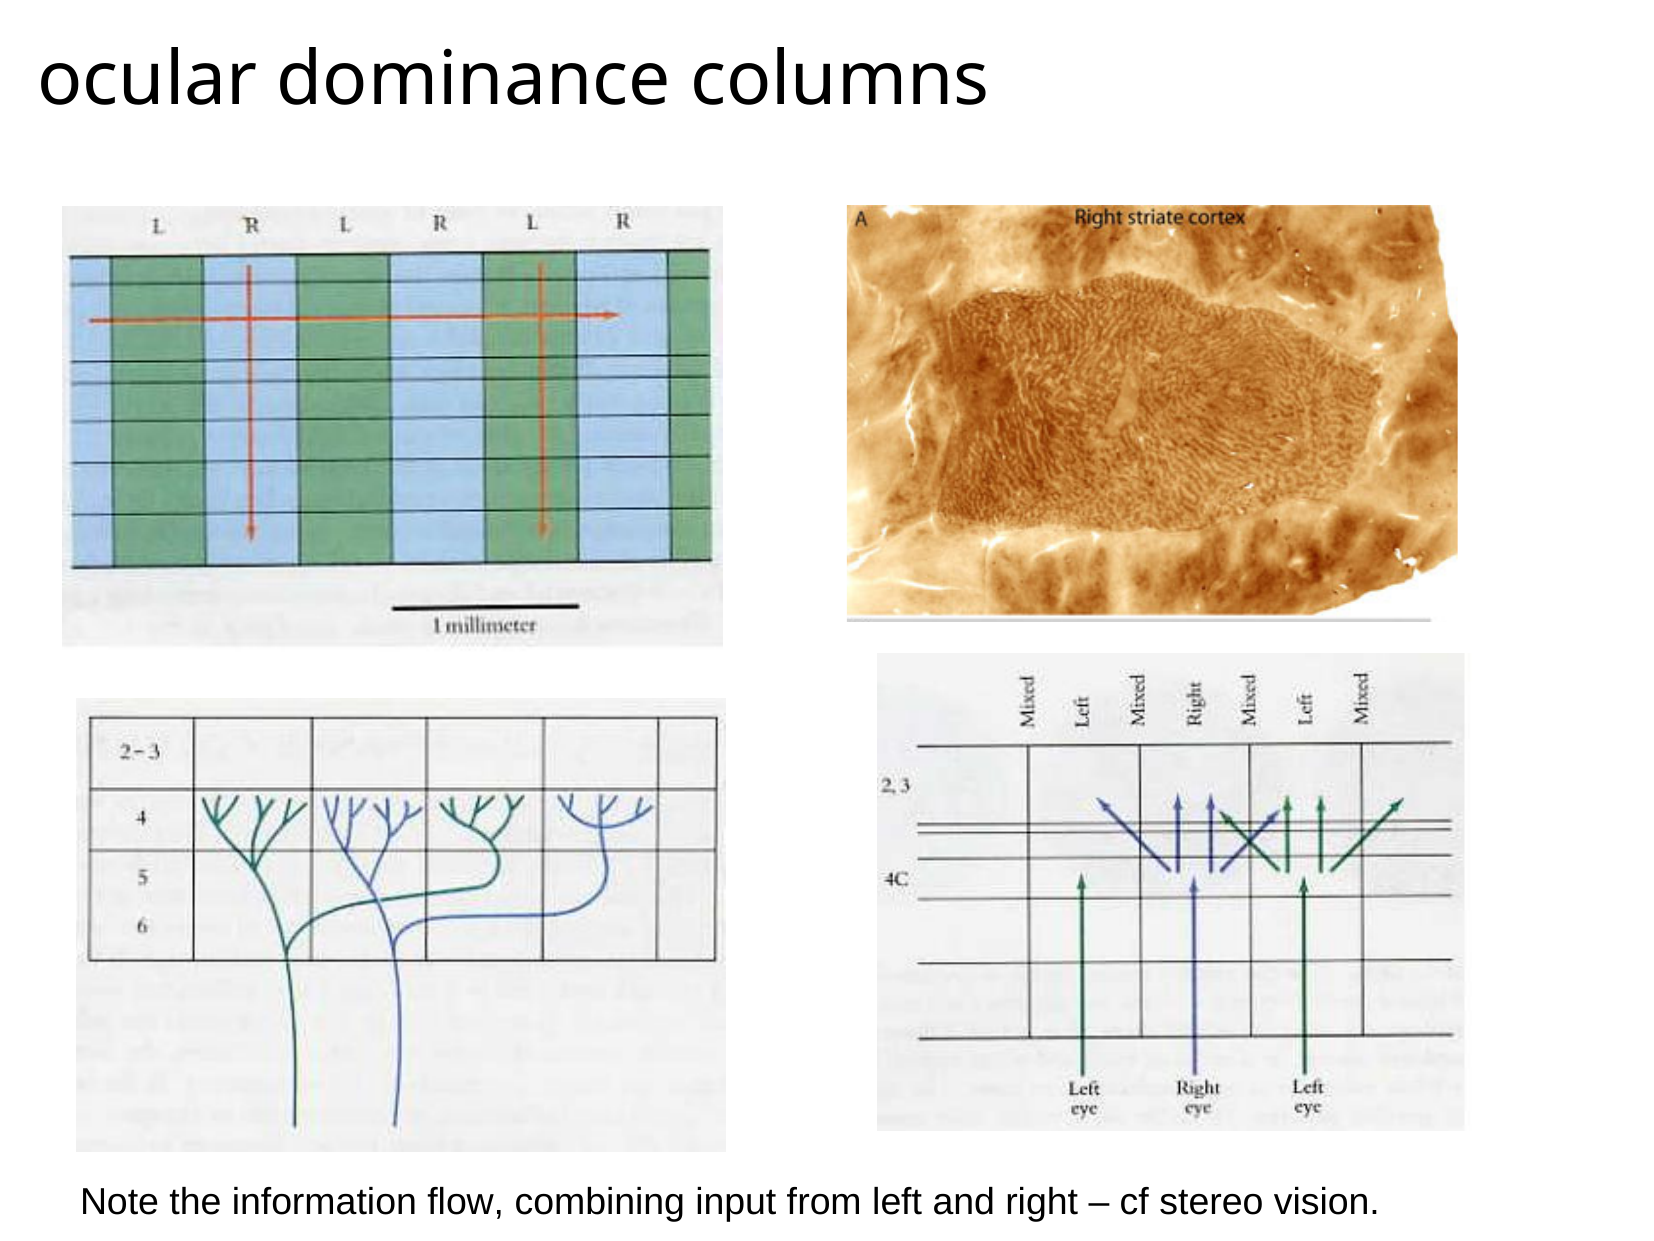

# ocular dominance columns
Note the information flow, combining input from left and right – cf stereo vision.